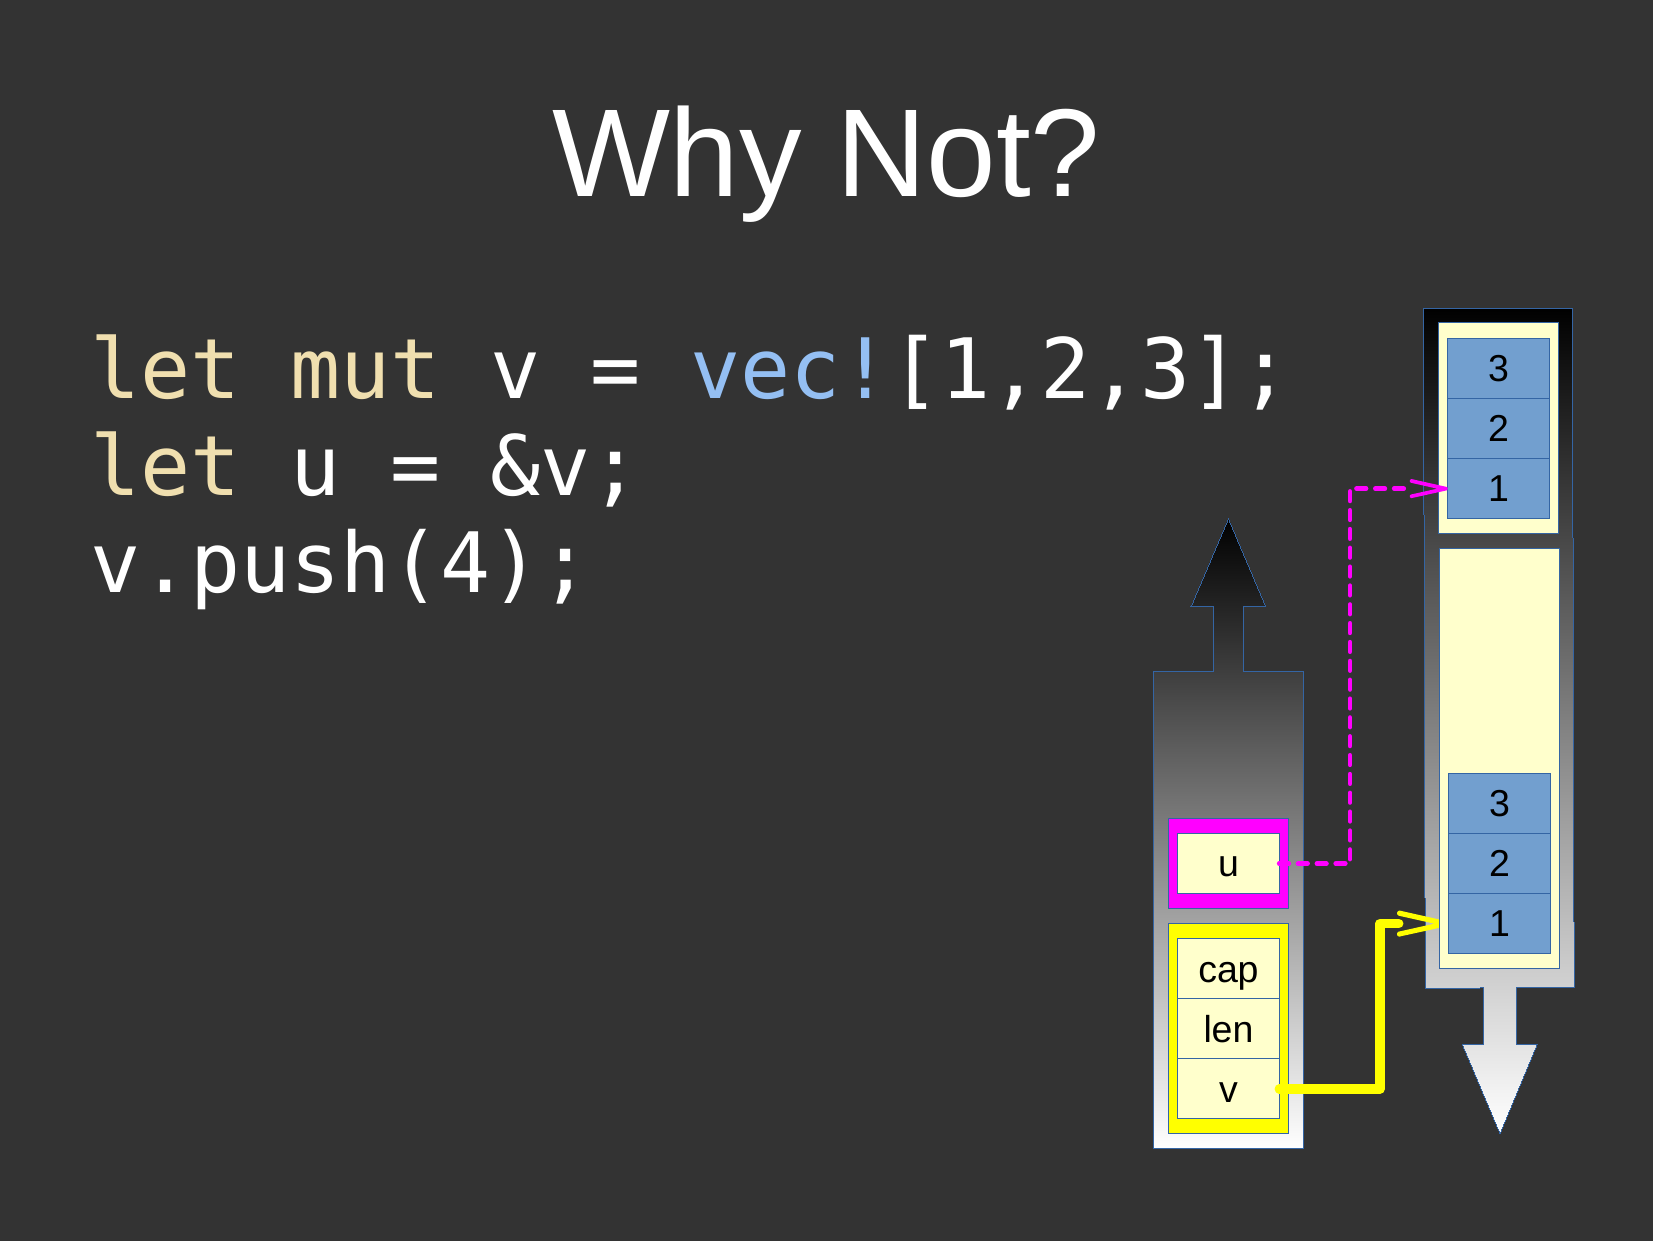

# Why Not?
let mut v = vec![1,2,3];
let u = &v;
v.push(4);
3
2
1
1
3
u
2
1
1
cap
len
v